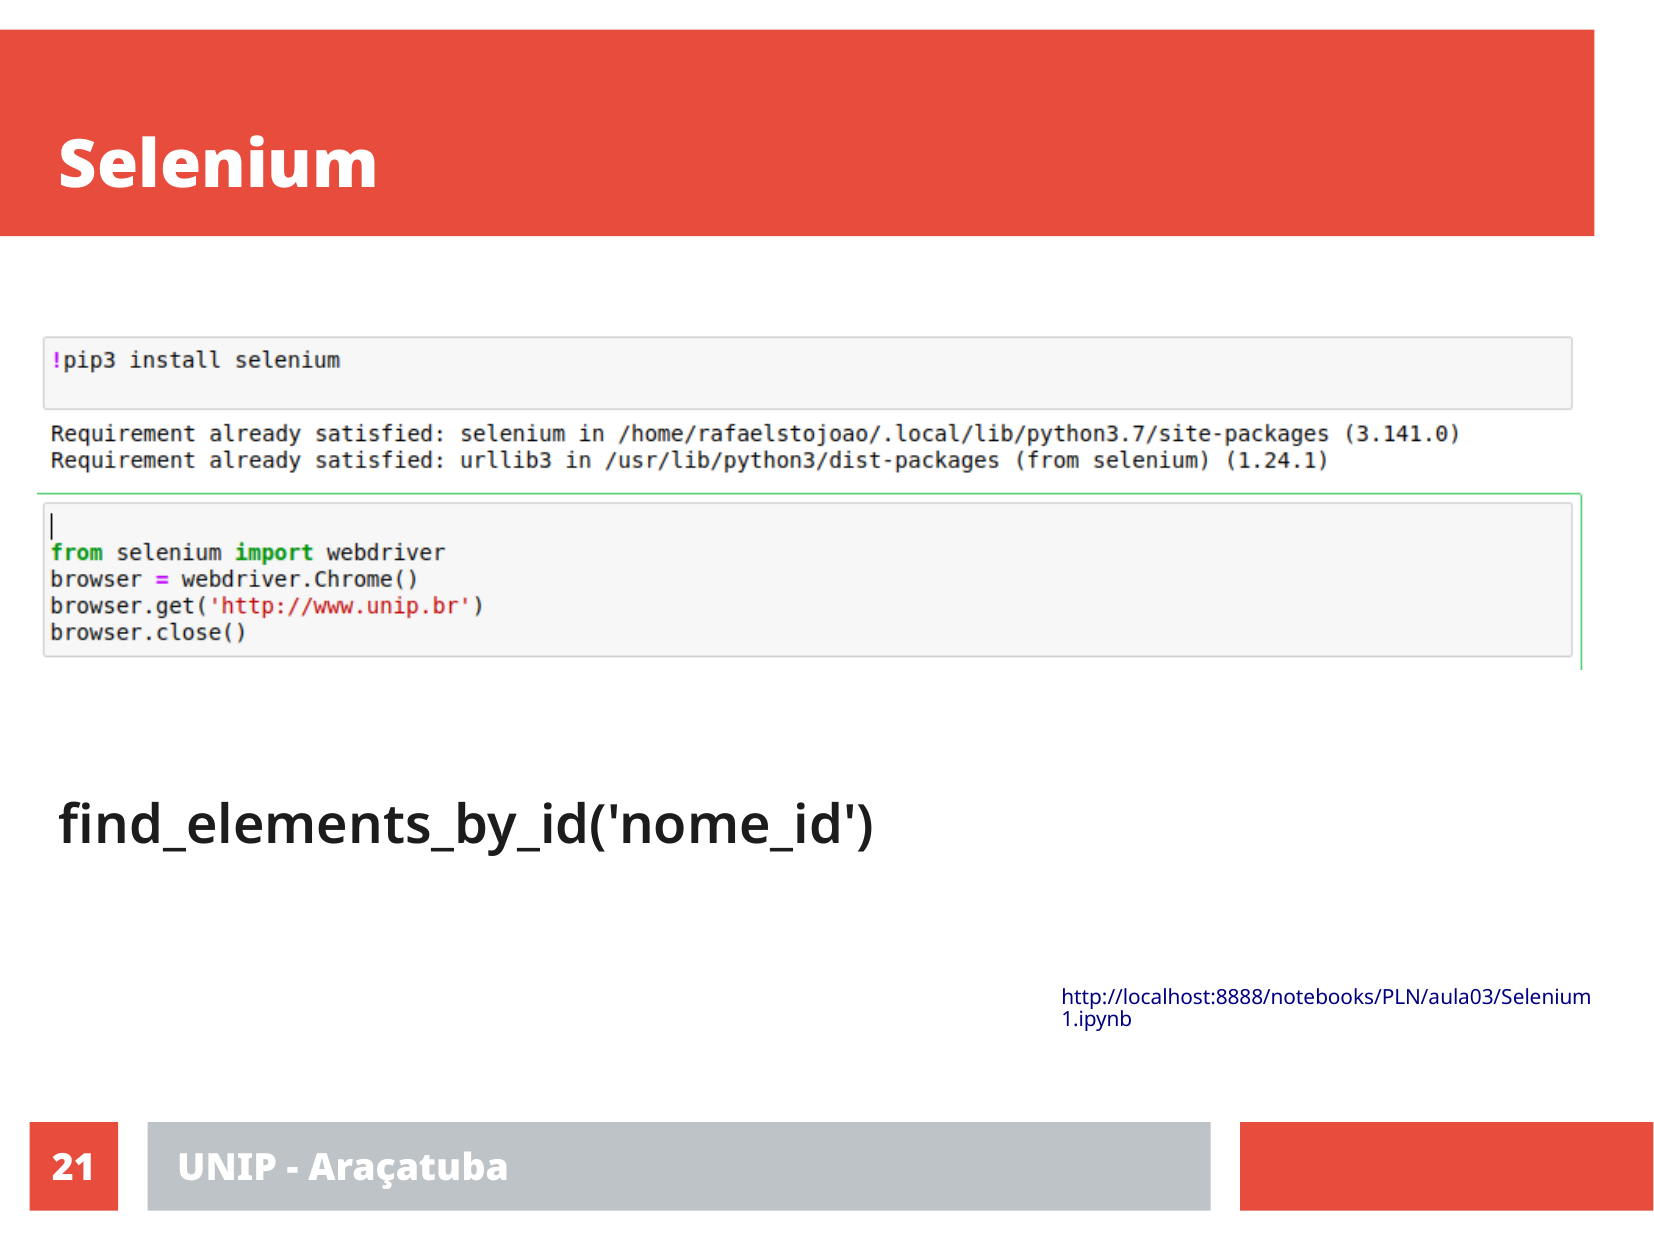

# Selenium
find_elements_by_id('nome_id')
http://localhost:8888/notebooks/PLN/aula03/Selenium1.ipynb
21
UNIP - Araçatuba